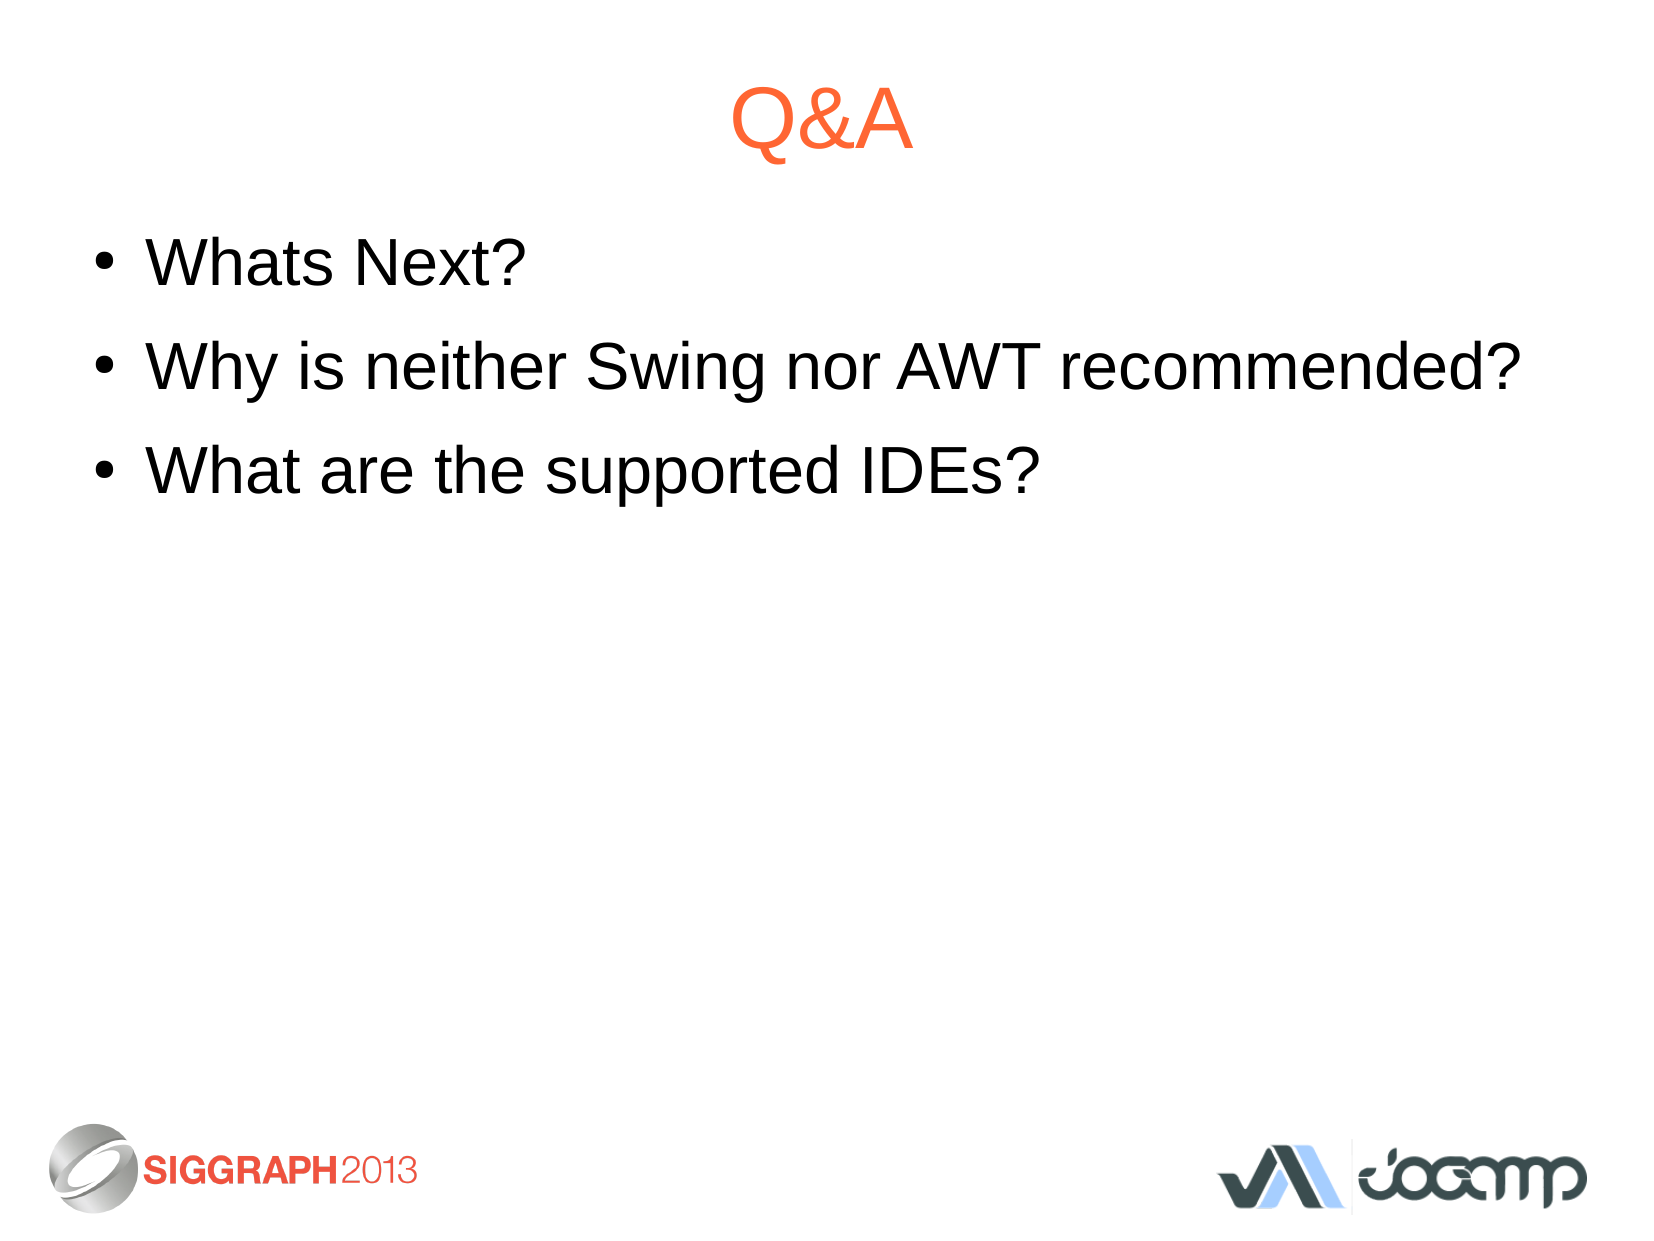

# Q&A
Whats Next?
Why is neither Swing nor AWT recommended?
What are the supported IDEs?